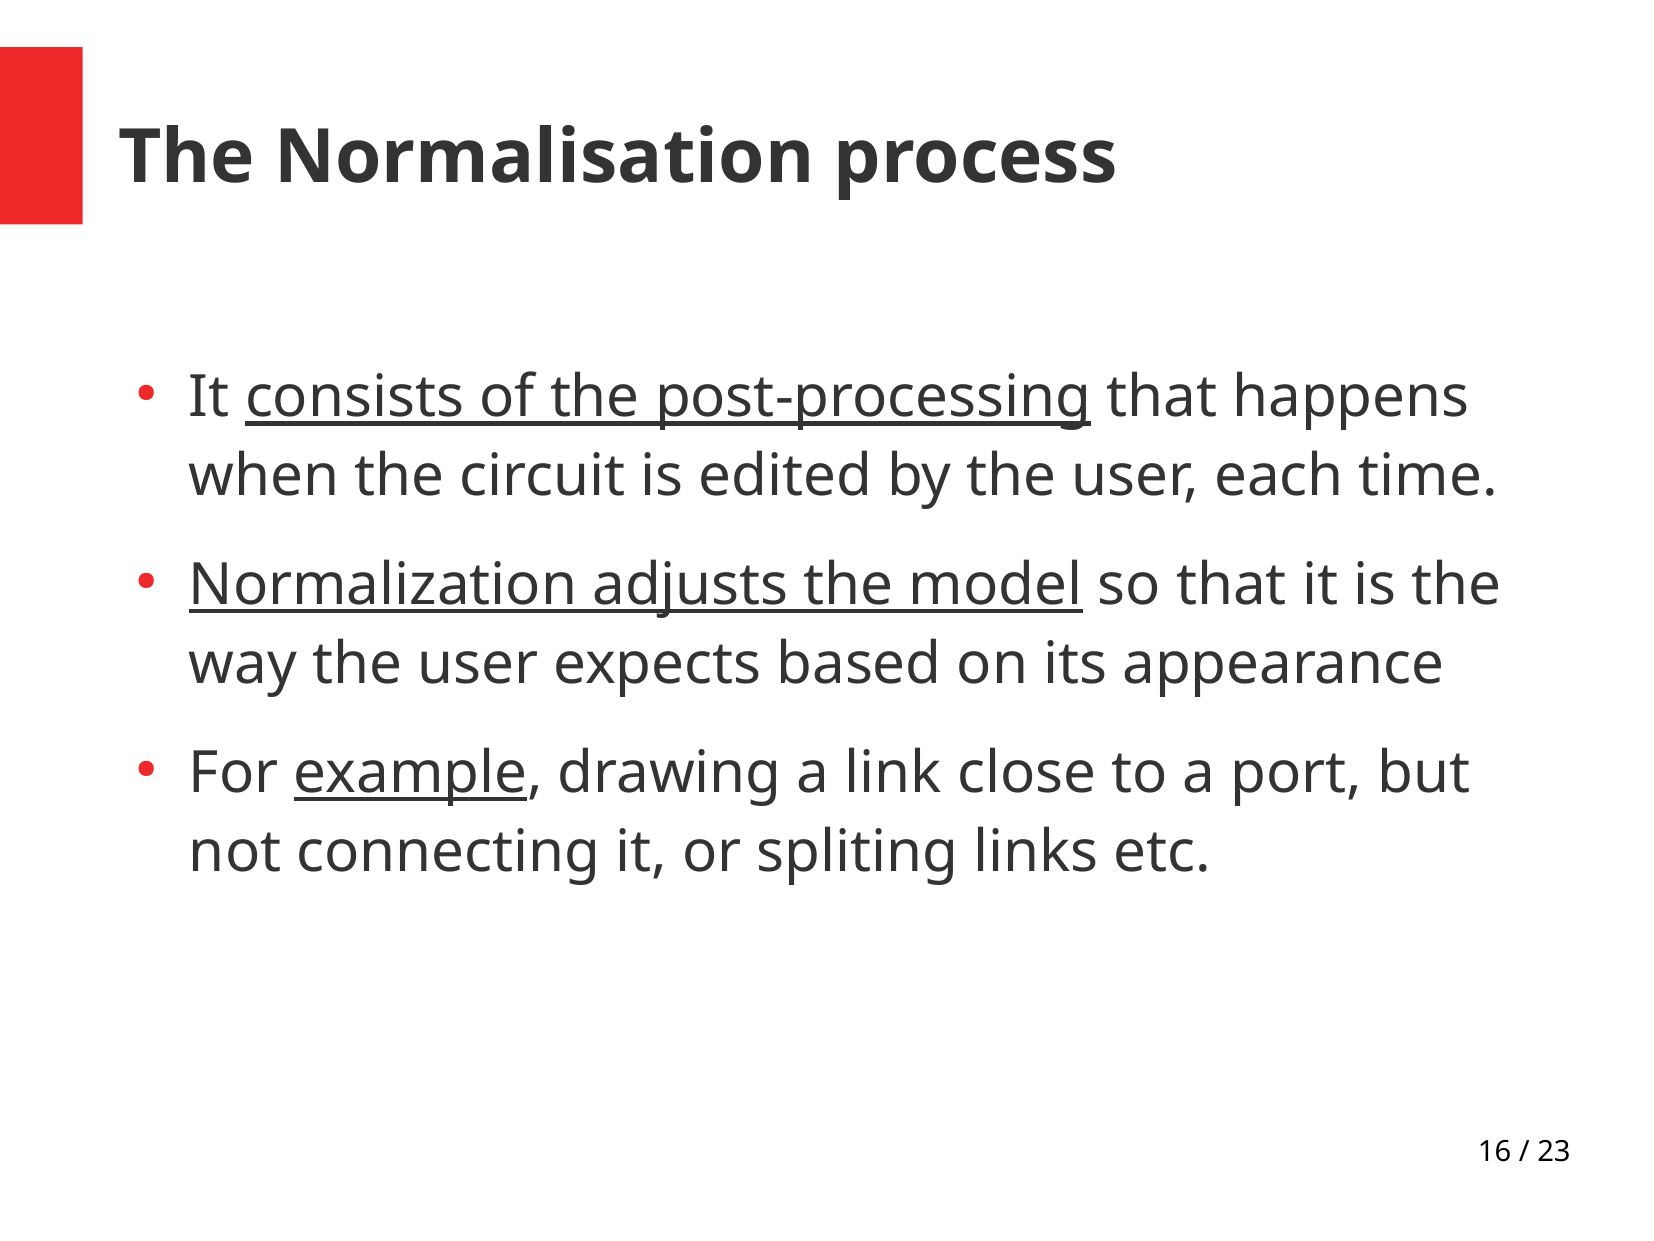

# The Normalisation process
It consists of the post-processing that happens when the circuit is edited by the user, each time.
Normalization adjusts the model so that it is the way the user expects based on its appearance
For example, drawing a link close to a port, but not connecting it, or spliting links etc.
16